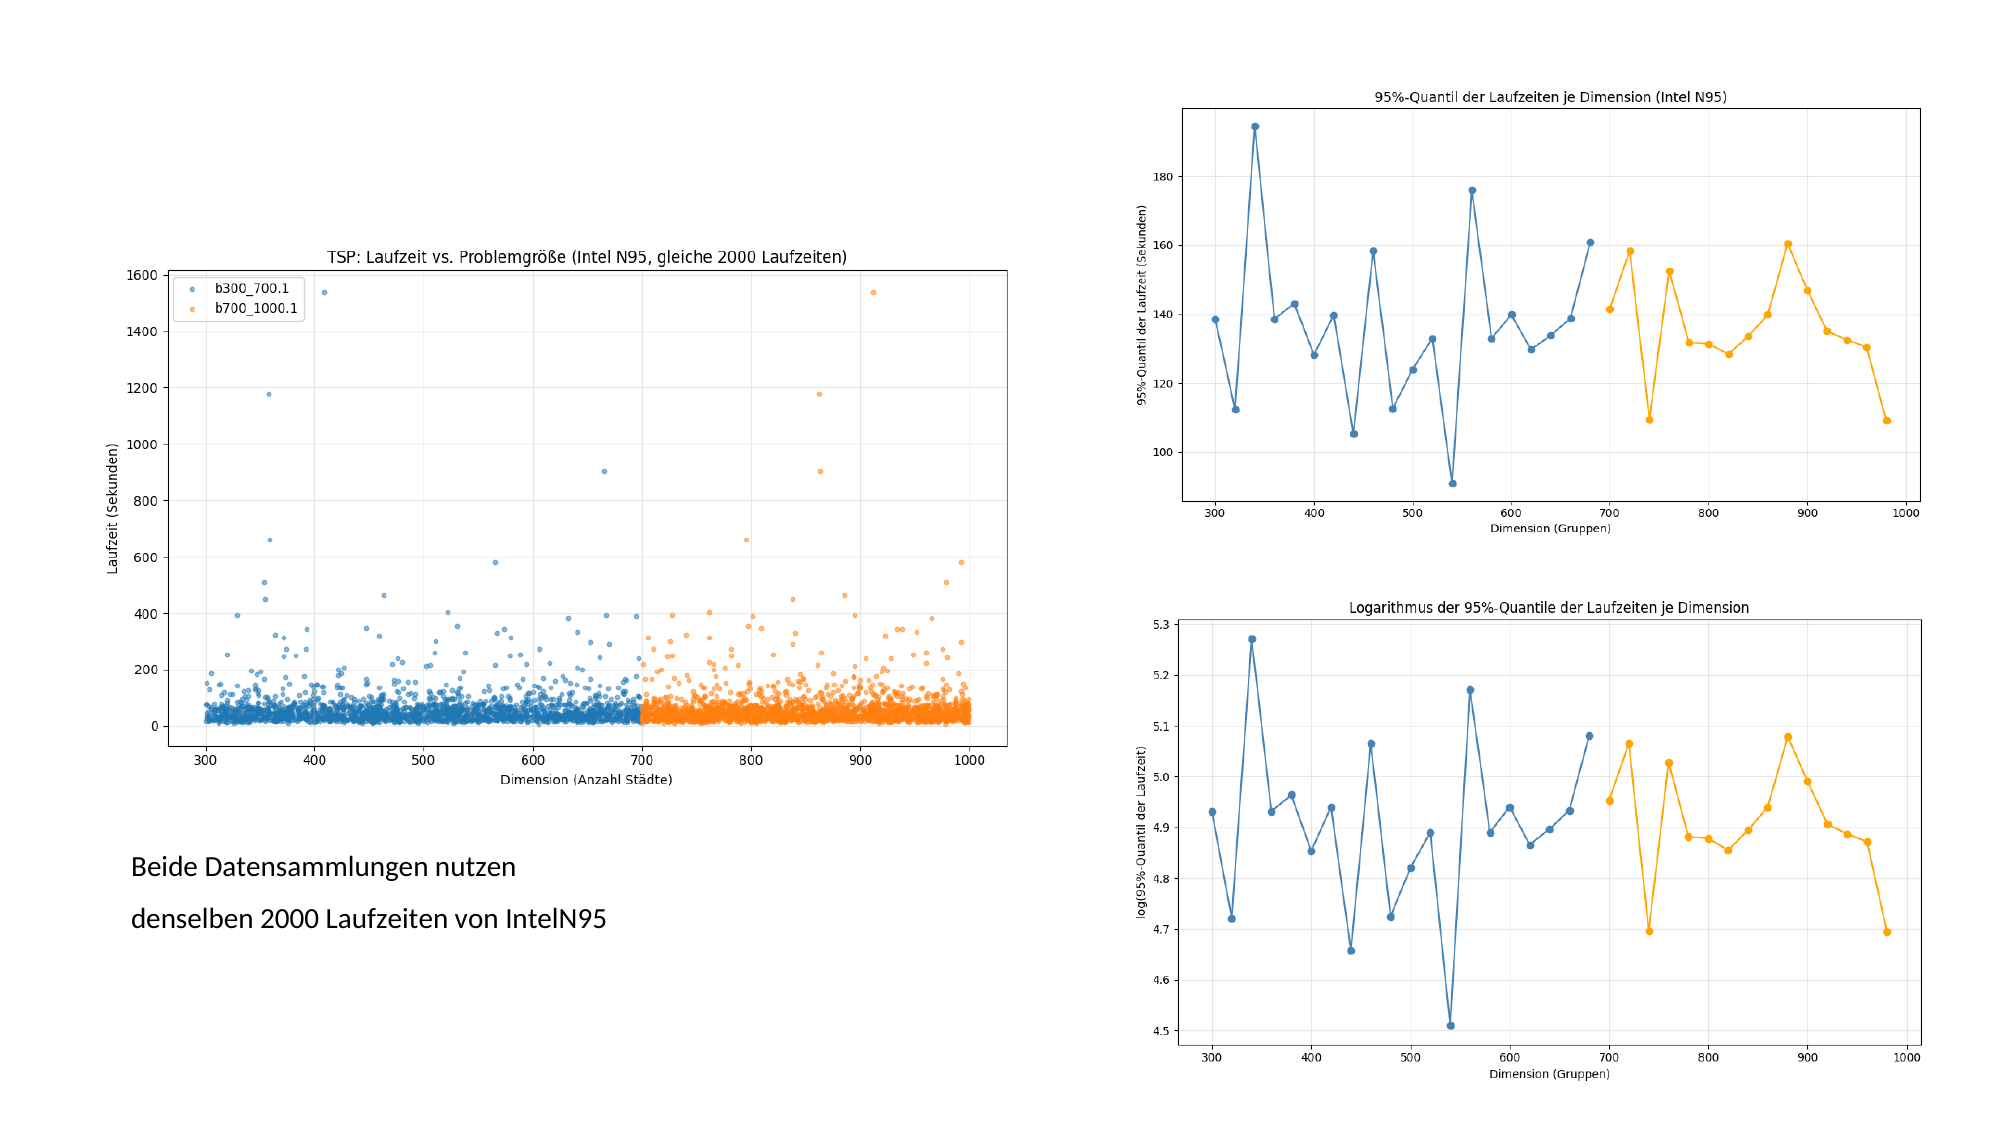

Beide Datensammlungen nutzen
denselben 2000 Laufzeiten von IntelN95